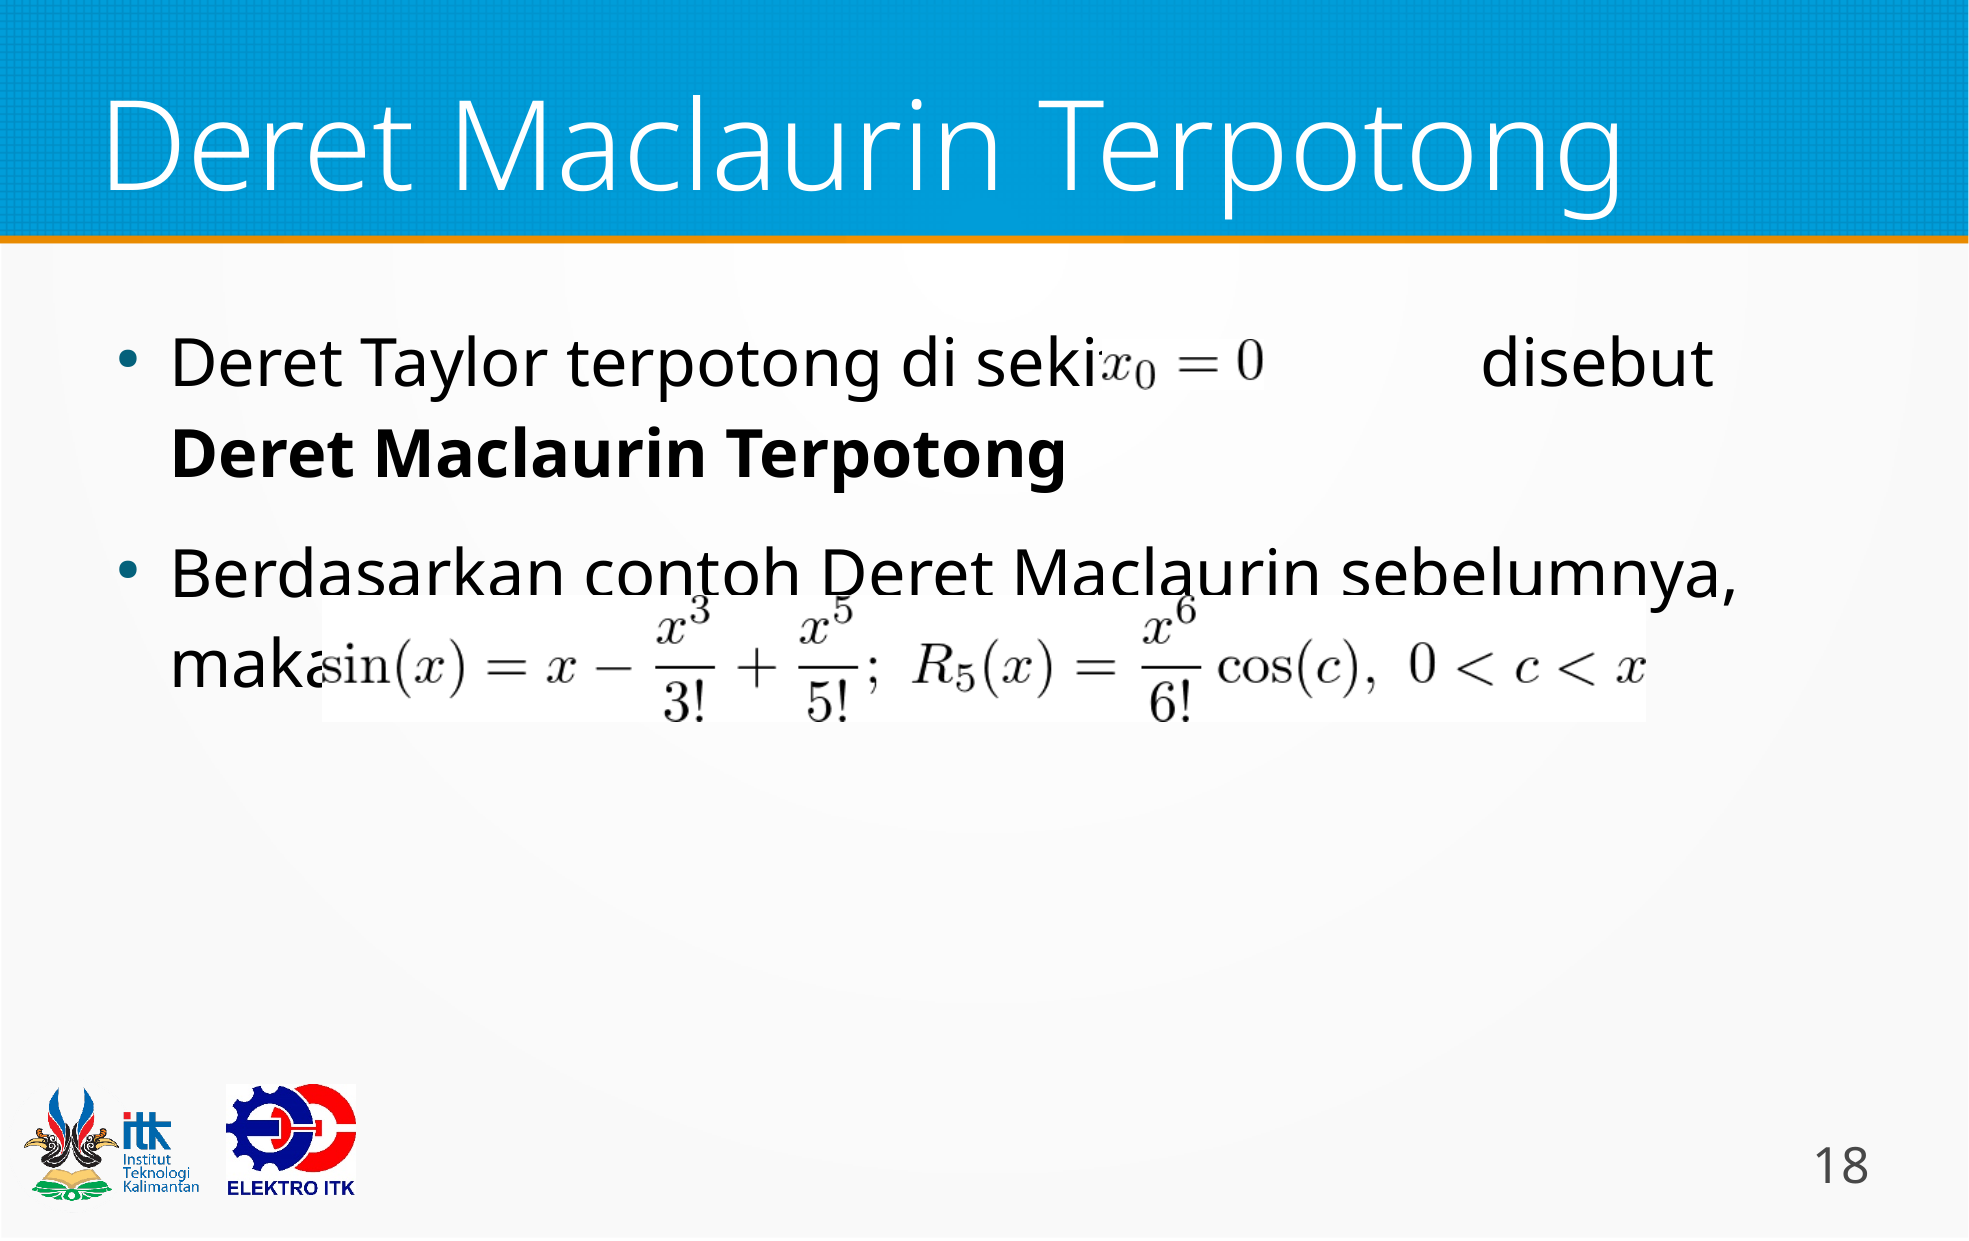

# Deret Maclaurin Terpotong
Deret Taylor terpotong di sekitar disebut Deret Maclaurin Terpotong
Berdasarkan contoh Deret Maclaurin sebelumnya, maka
18